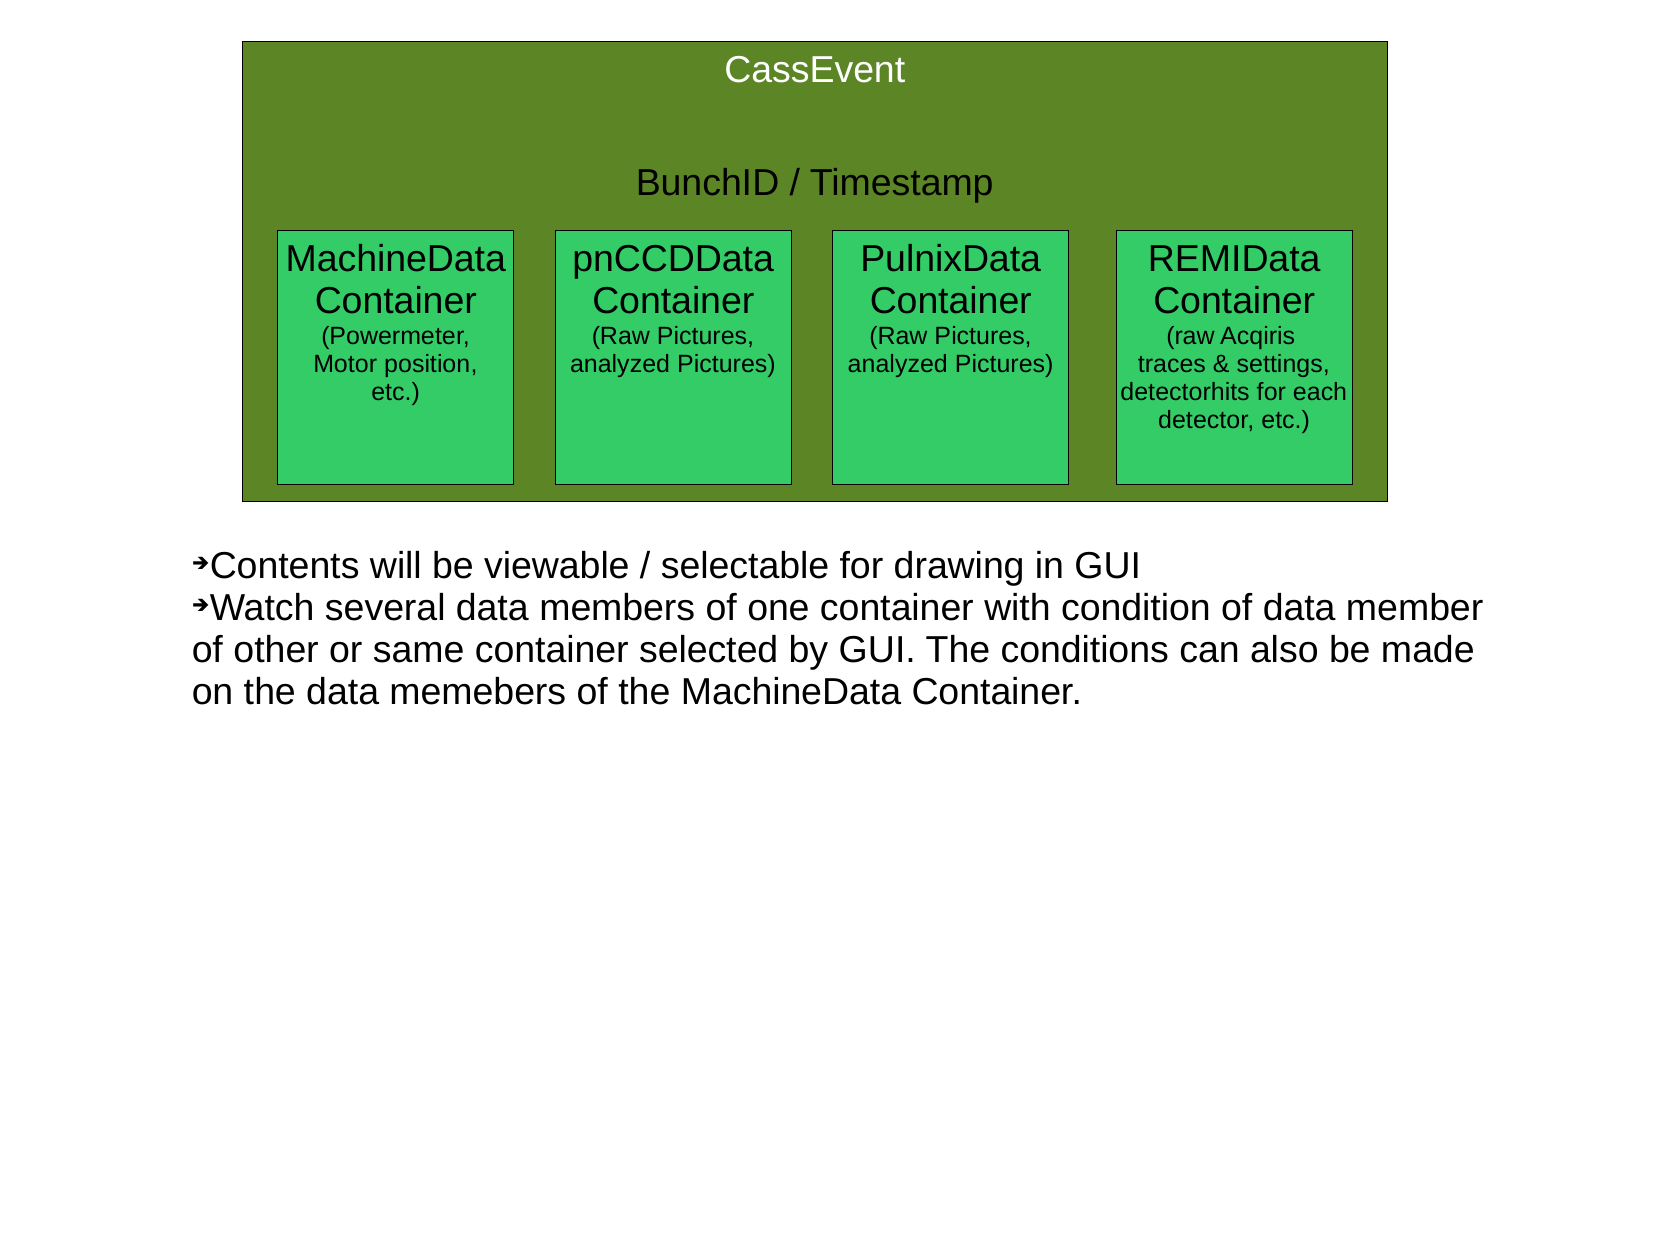

CassEvent
BunchID / Timestamp
MachineData
Container
(Powermeter,
Motor position,
etc.)
pnCCDData
Container
(Raw Pictures,
analyzed Pictures)
PulnixData
Container
(Raw Pictures,
analyzed Pictures)
REMIData
Container
(raw Acqiris
traces & settings,
detectorhits for each
detector, etc.)
Contents will be viewable / selectable for drawing in GUI
Watch several data members of one container with condition of data member of other or same container selected by GUI. The conditions can also be made on the data memebers of the MachineData Container.